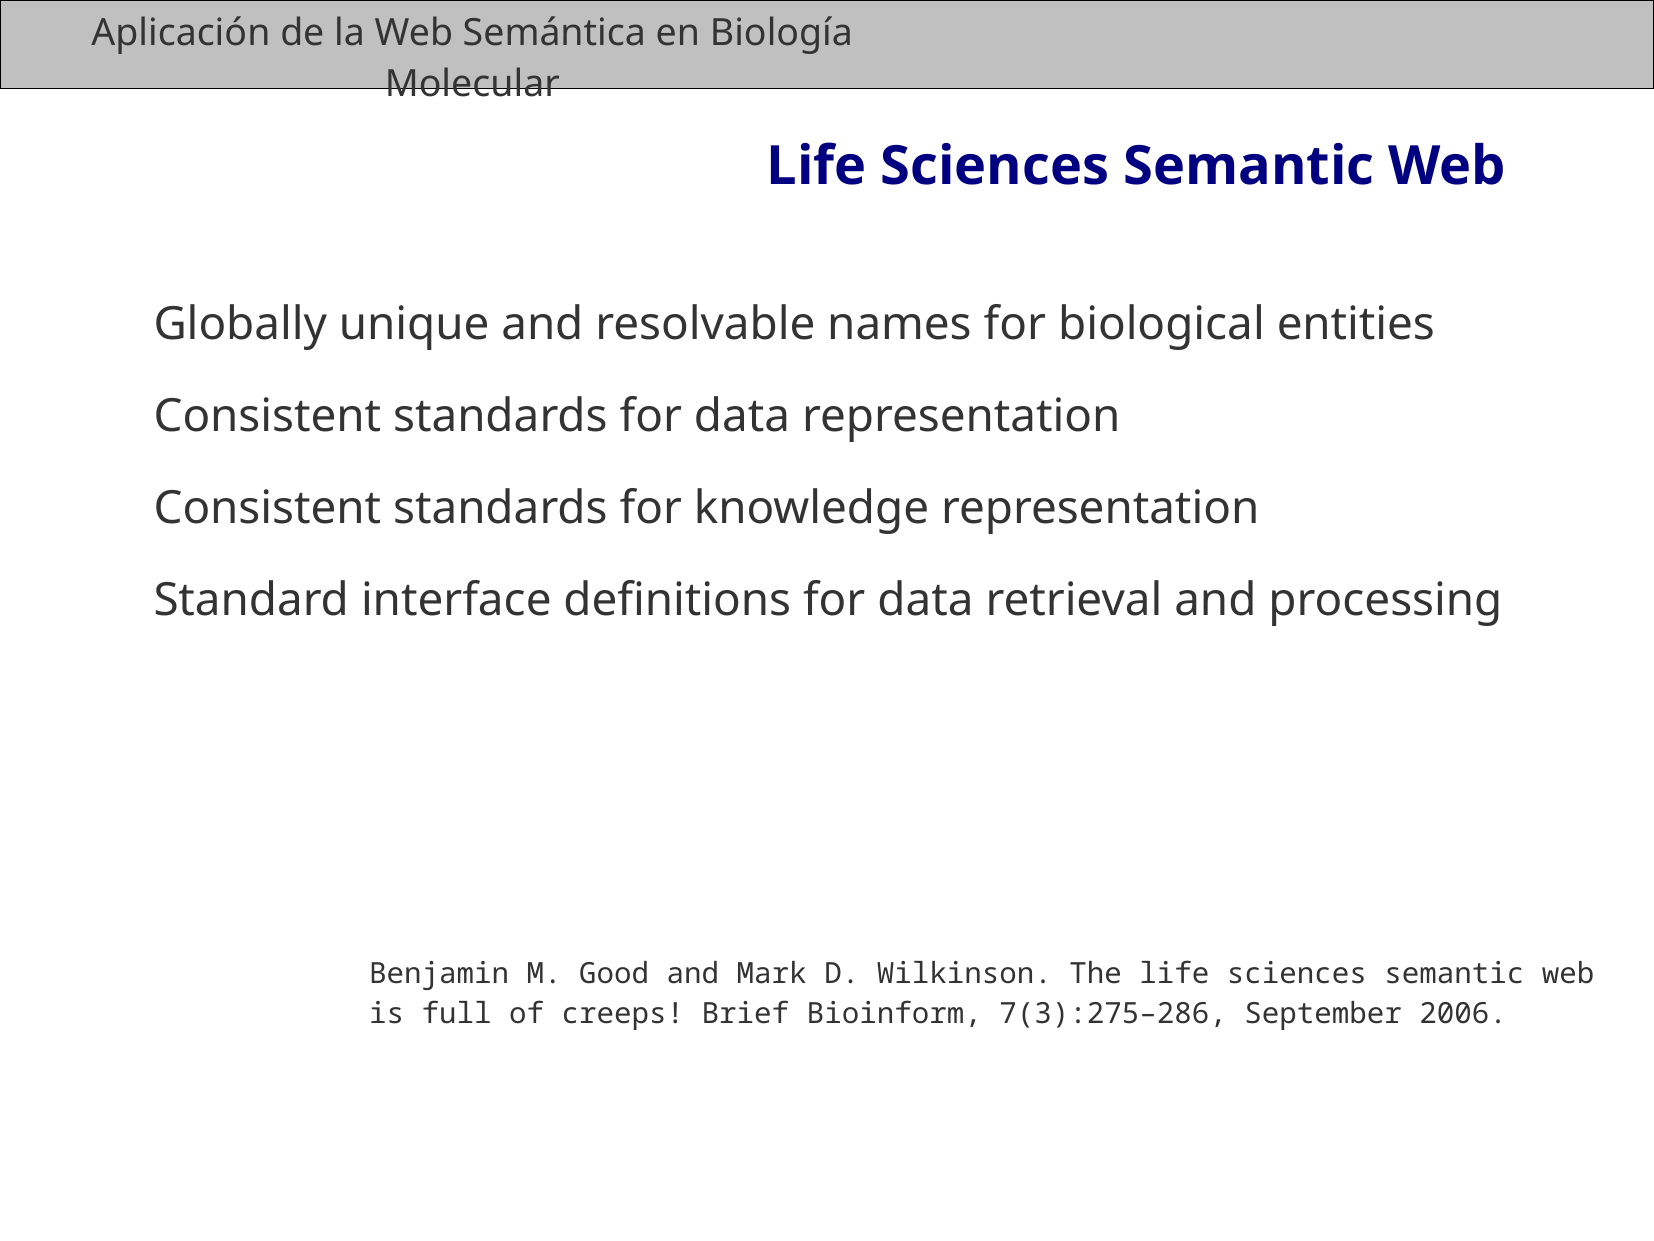

Aplicación de la Web Semántica en Biología Molecular
Life Sciences Semantic Web
# Globally unique and resolvable names for biological entities
Consistent standards for data representation
Consistent standards for knowledge representation
Standard interface definitions for data retrieval and processing
Benjamin M. Good and Mark D. Wilkinson. The life sciences semantic web is full of creeps! Brief Bioinform, 7(3):275–286, September 2006.